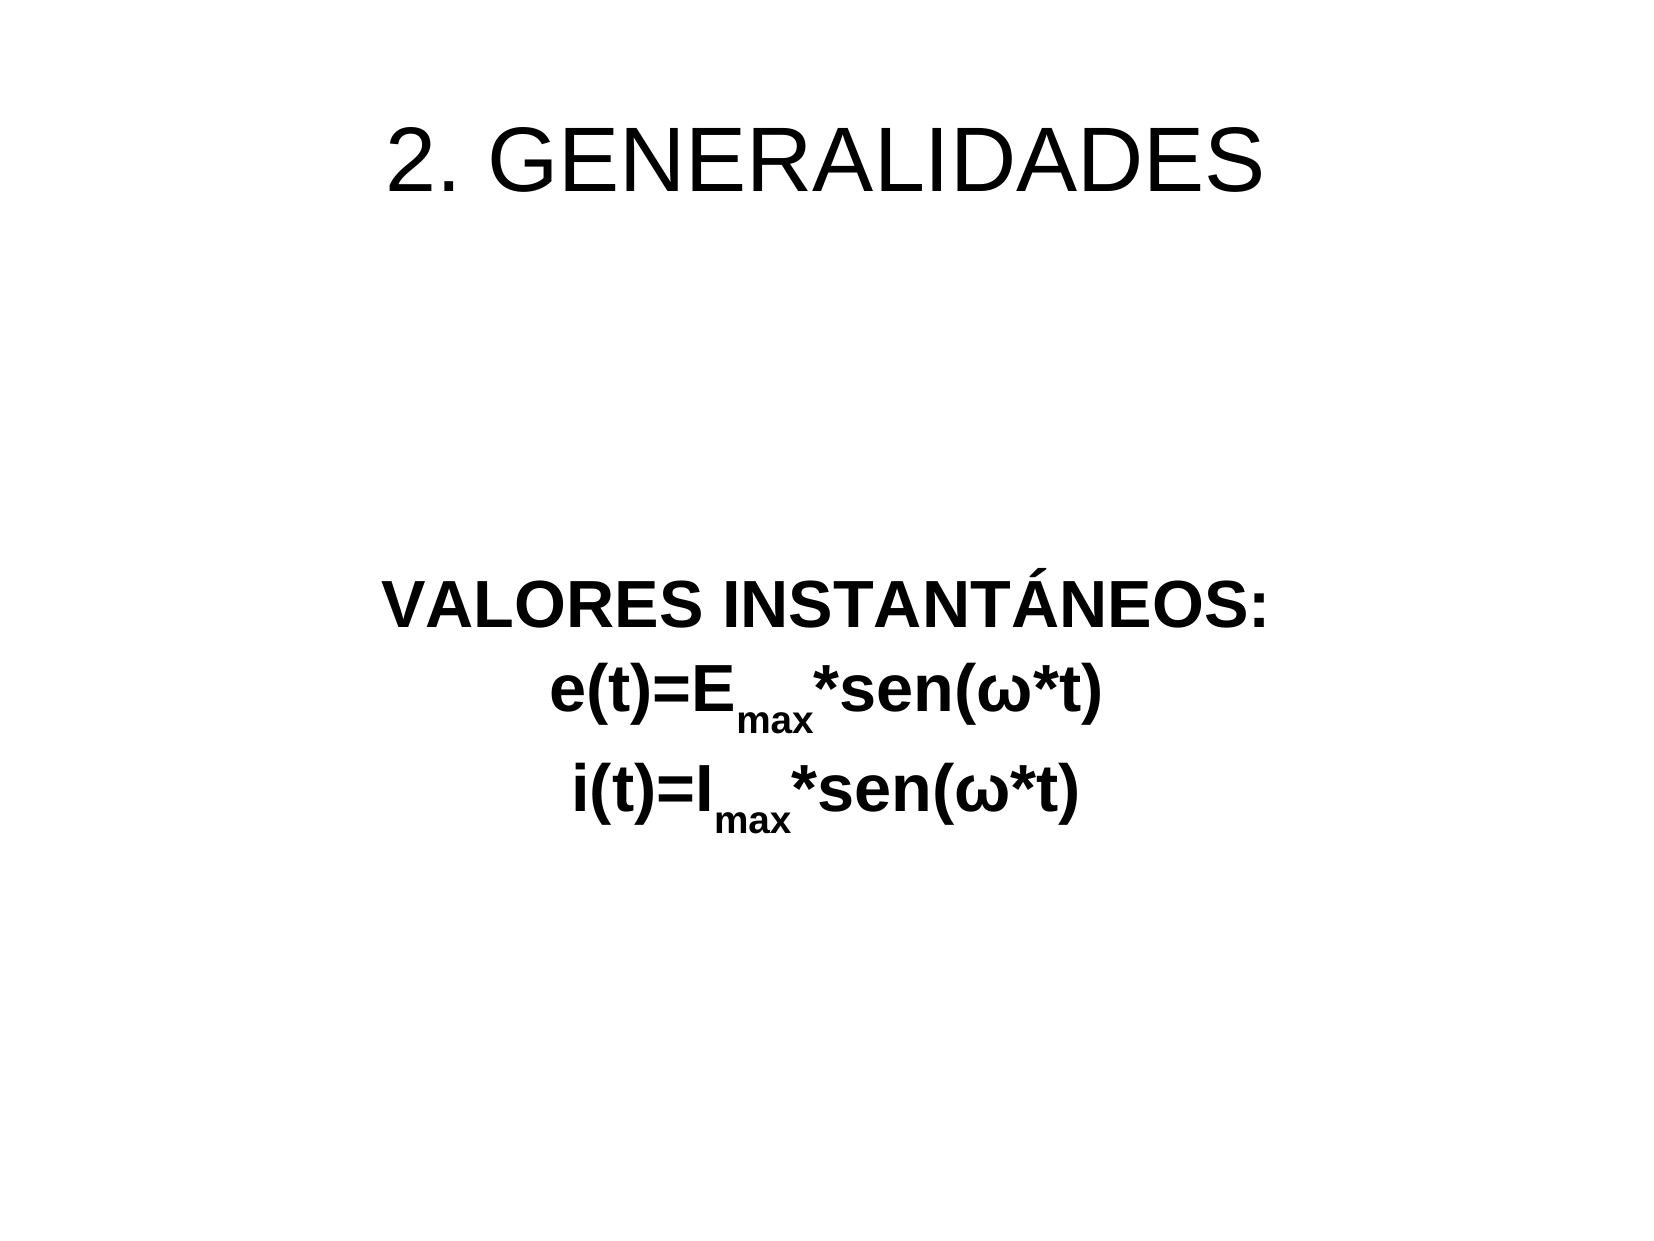

# 2. GENERALIDADES
VALORES INSTANTÁNEOS:
e(t)=Emax*sen(ω*t)
i(t)=Imax*sen(ω*t)